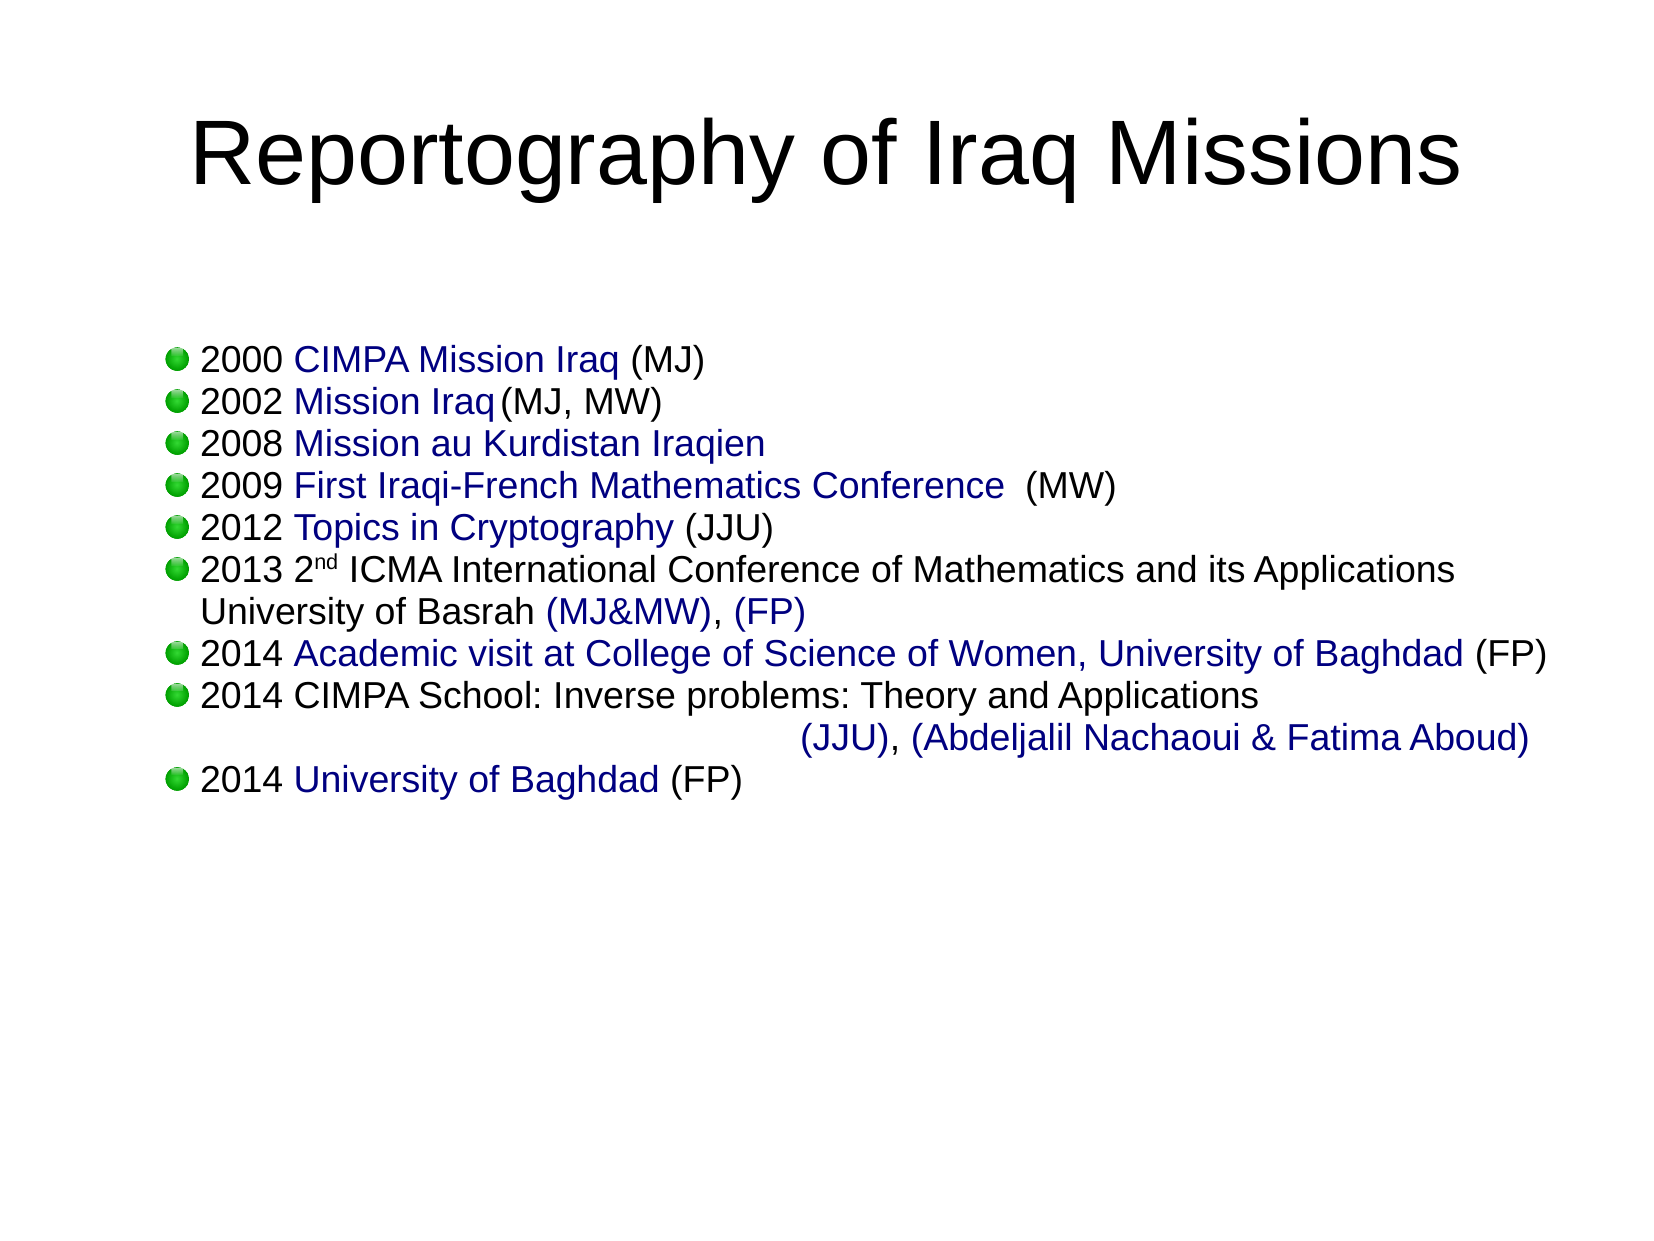

# Reportography of Iraq Missions
2000 CIMPA Mission Iraq (MJ)
2002 Mission Iraq	(MJ, MW)
2008 Mission au Kurdistan Iraqien
2009 First Iraqi-French Mathematics Conference	(MW)
2012 Topics in Cryptography (JJU)
2013 2nd ICMA International Conference of Mathematics and its Applications University of Basrah (MJ&MW), (FP)
2014 Academic visit at College of Science of Women, University of Baghdad (FP)
2014 CIMPA School: Inverse problems: Theory and Applications
								(JJU), (Abdeljalil Nachaoui & Fatima Aboud)
2014 University of Baghdad (FP)